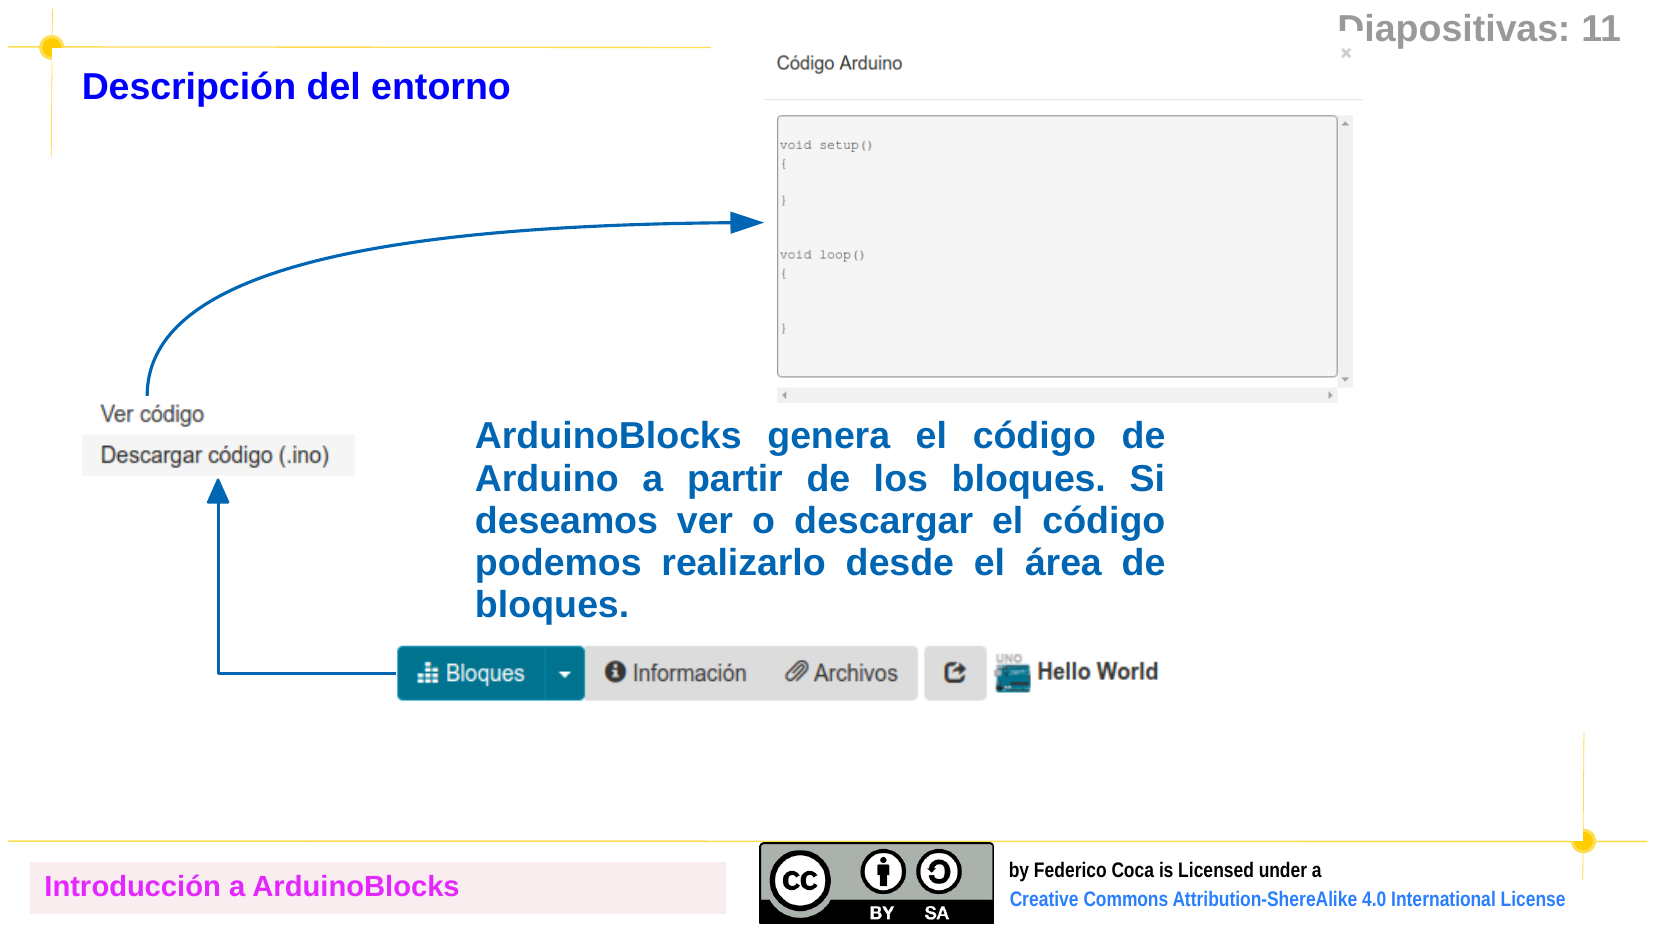

Diapositivas: 11
Descripción del entorno
ArduinoBlocks genera el código de Arduino a partir de los bloques. Si deseamos ver o descargar el código podemos realizarlo desde el área de bloques.
Introducción a ArduinoBlocks